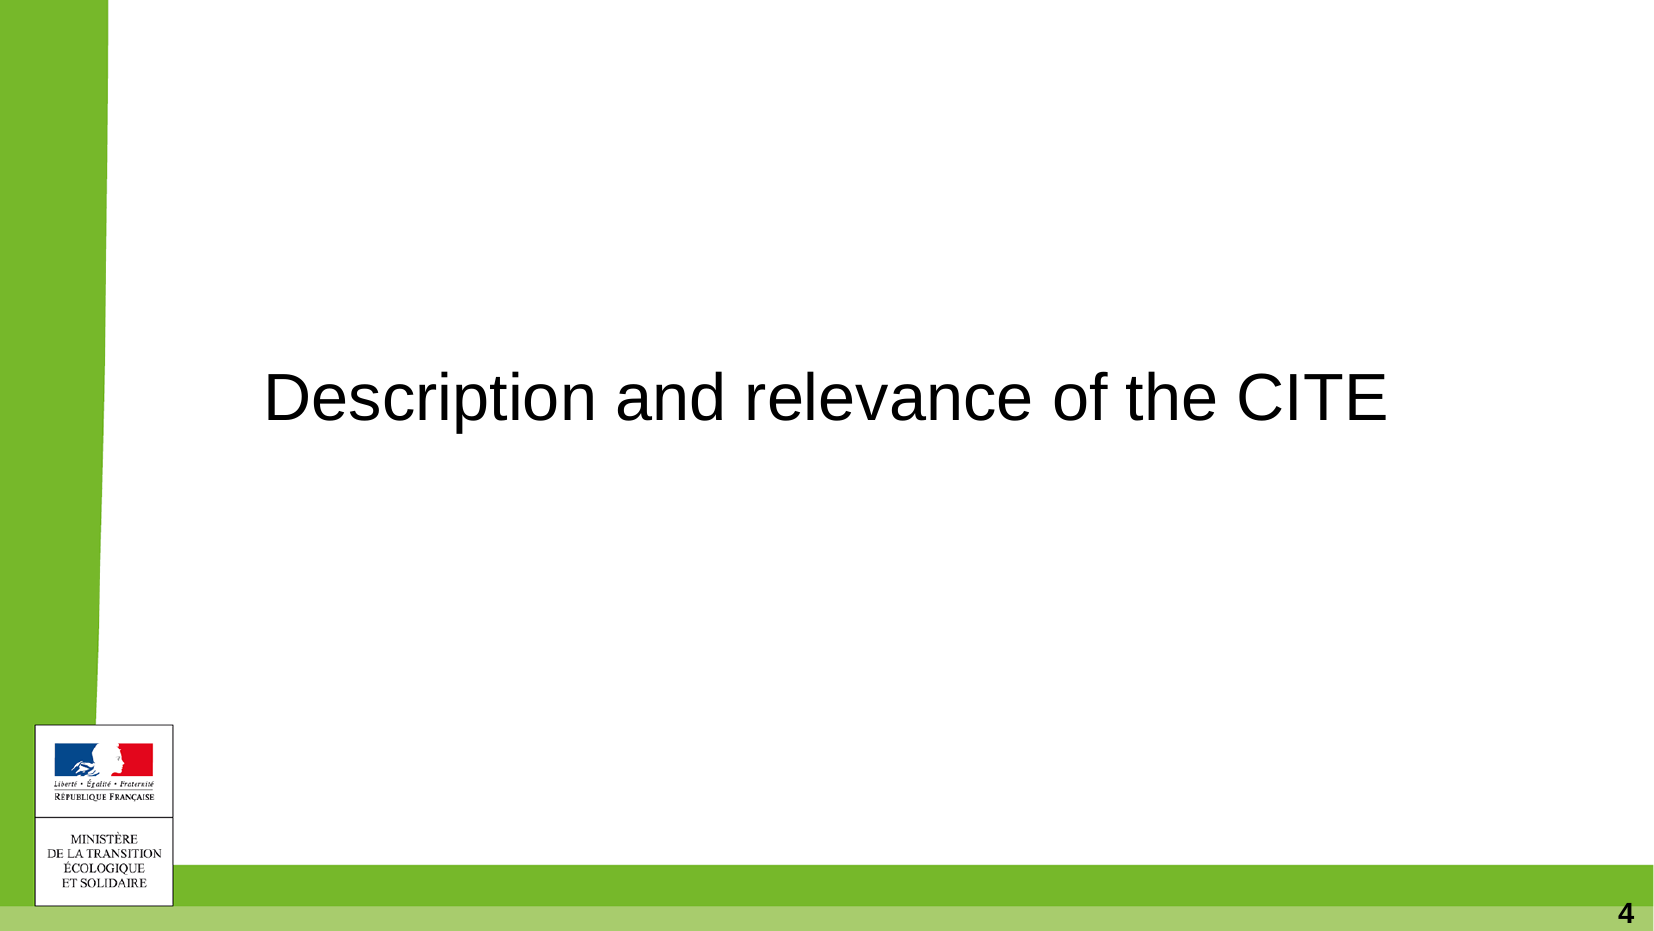

# Description and relevance of the CITE